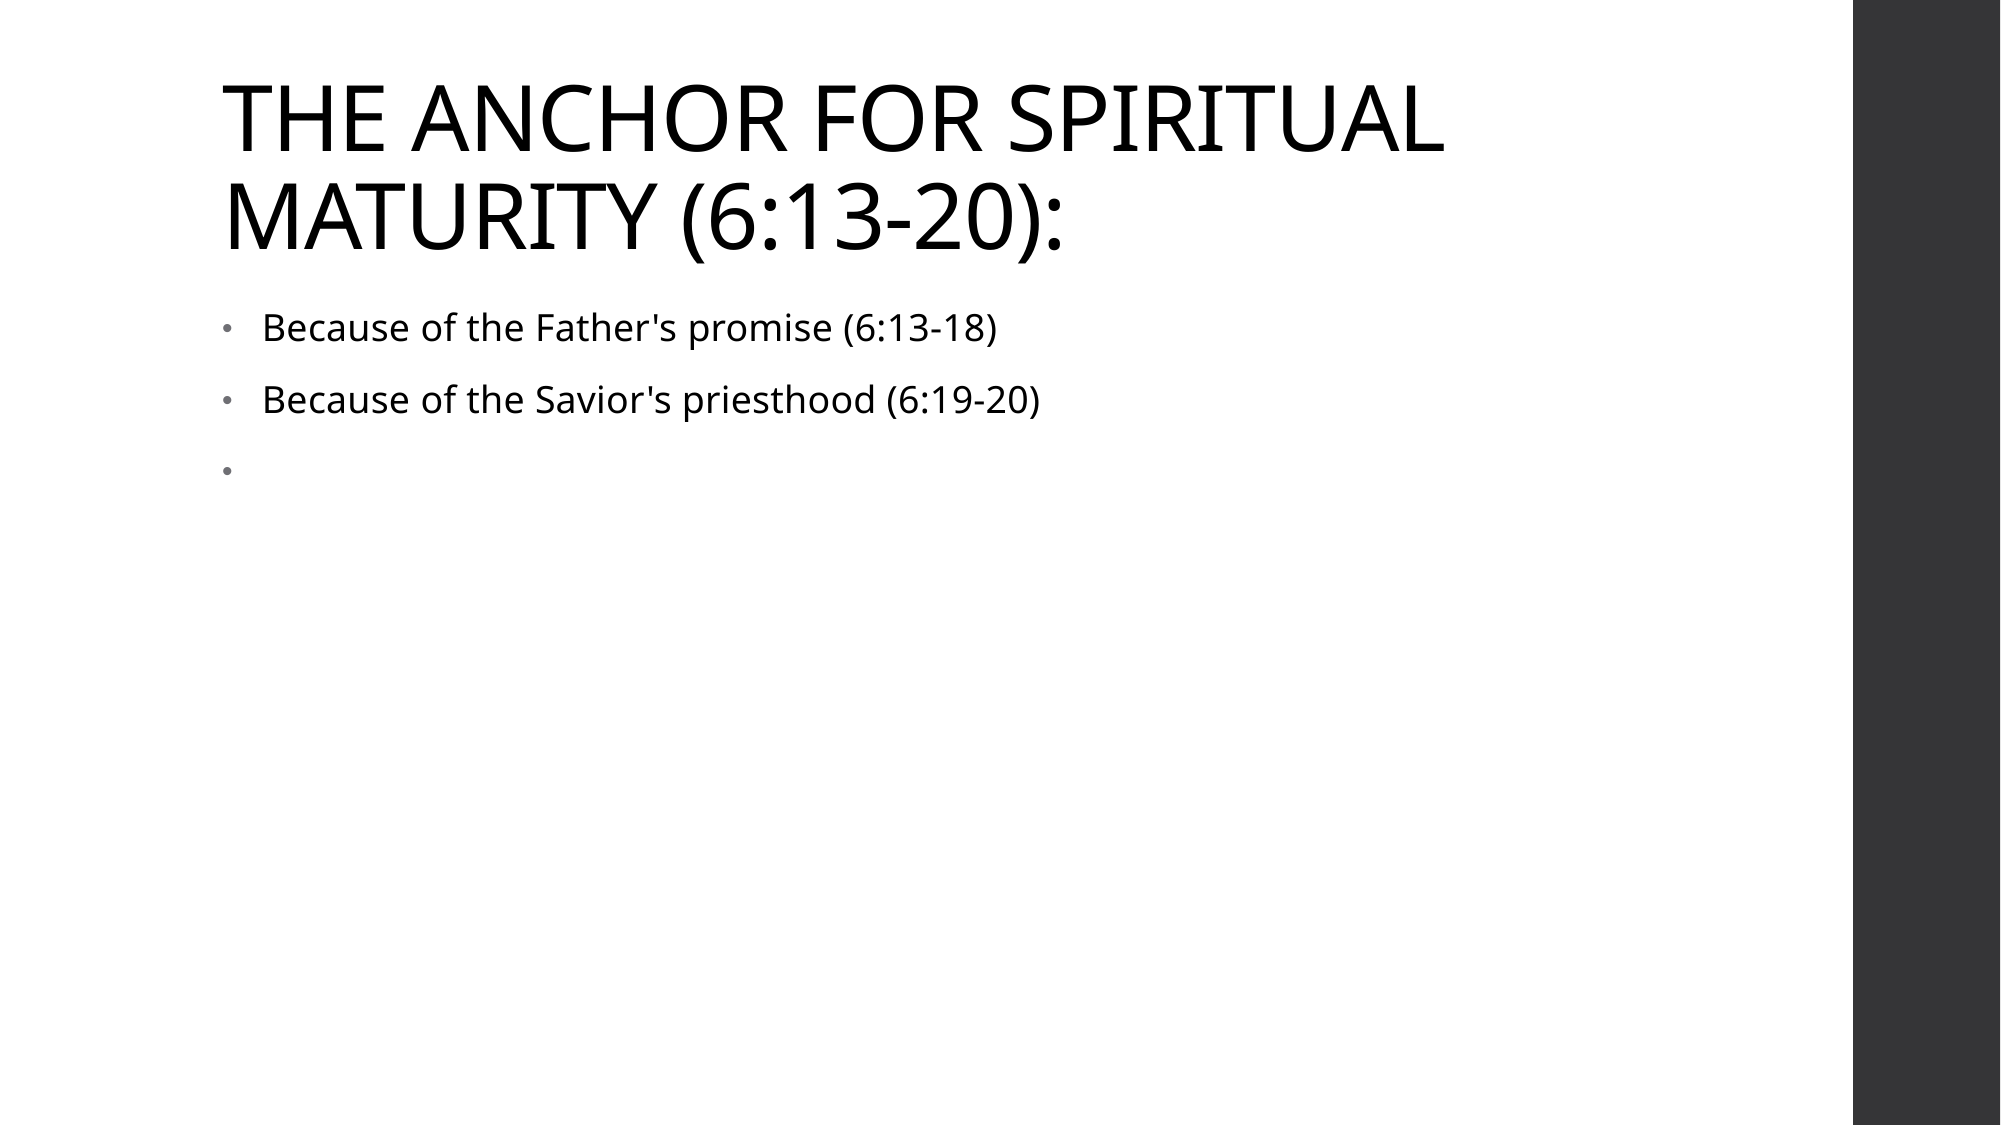

# THE ANCHOR FOR SPIRITUAL MATURITY (6:13-20):
 Because of the Father's promise (6:13-18)
 Because of the Savior's priesthood (6:19-20)